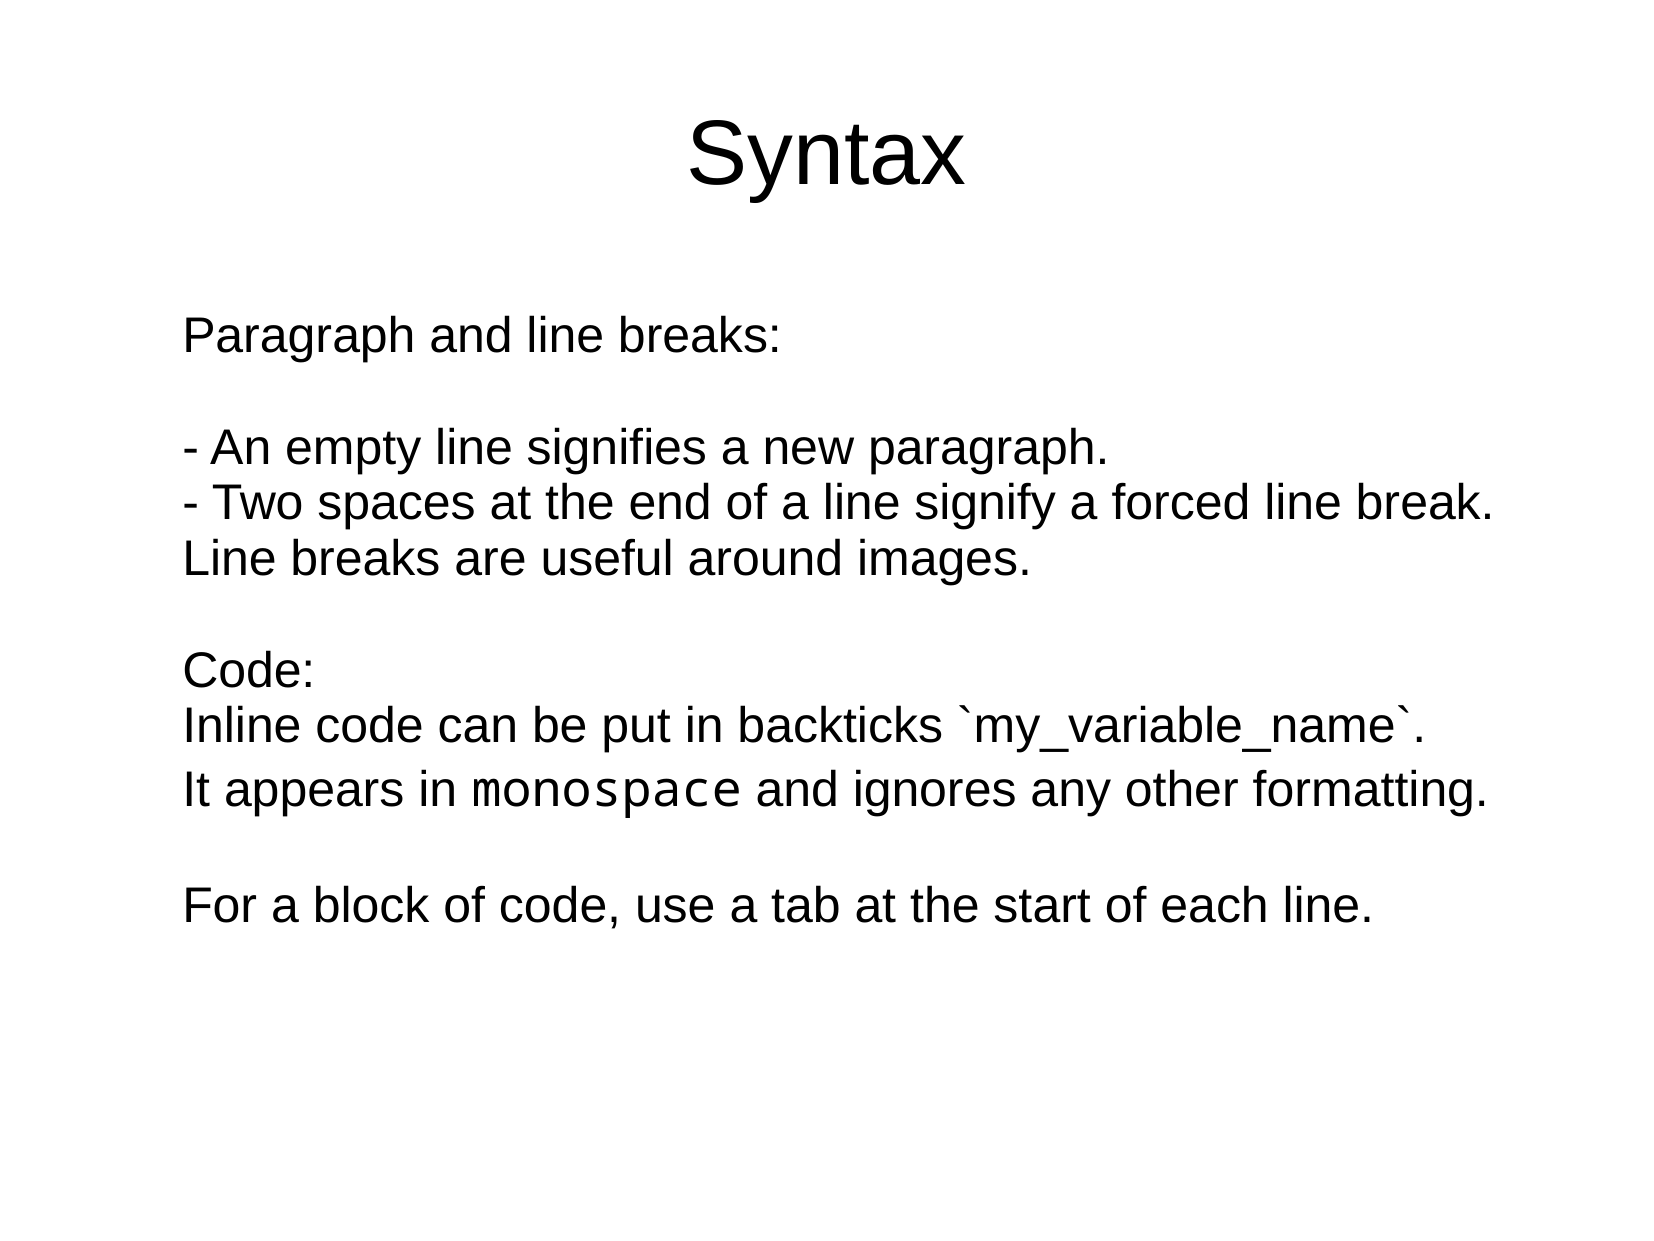

# Syntax
Paragraph and line breaks:
- An empty line signifies a new paragraph.
- Two spaces at the end of a line signify a forced line break.
Line breaks are useful around images.
Code:
Inline code can be put in backticks `my_variable_name`.
It appears in monospace and ignores any other formatting.
For a block of code, use a tab at the start of each line.